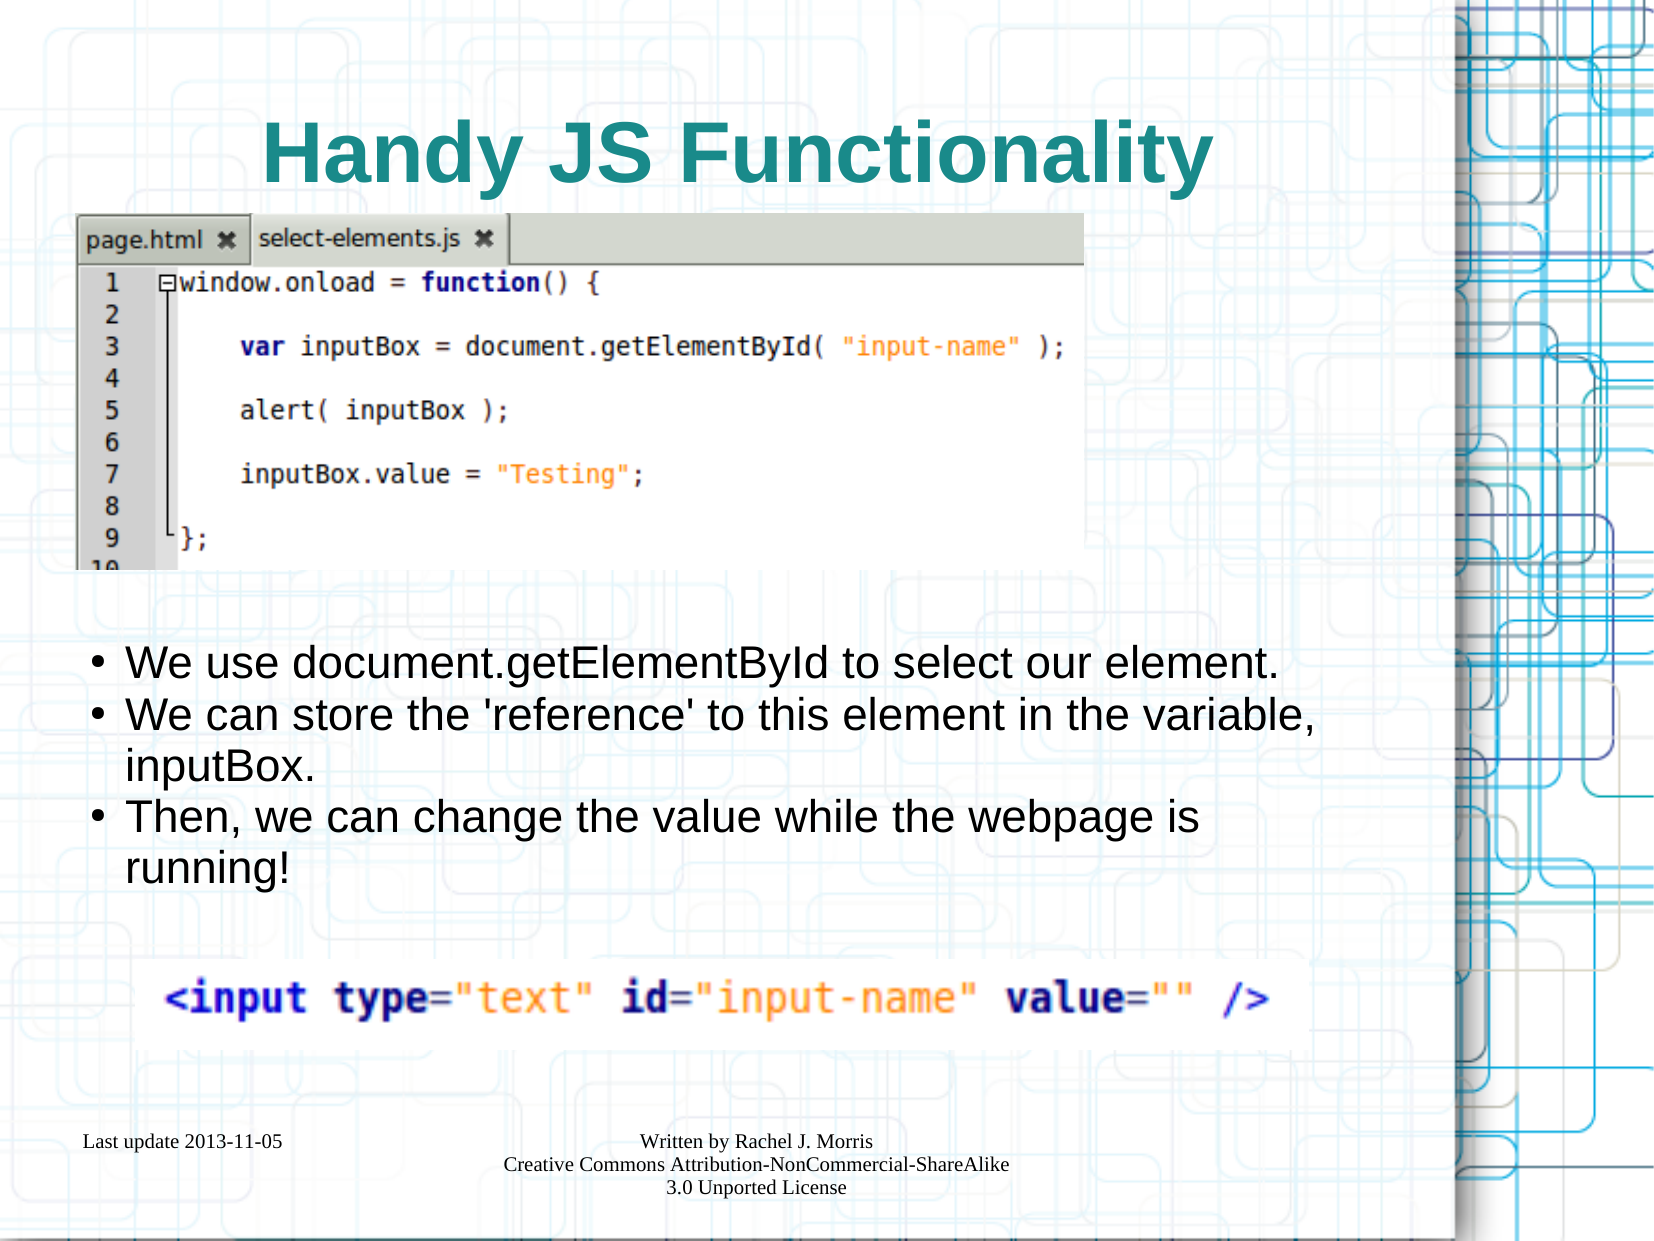

# Handy JS Functionality
We use document.getElementById to select our element.
We can store the 'reference' to this element in the variable, inputBox.
Then, we can change the value while the webpage is running!